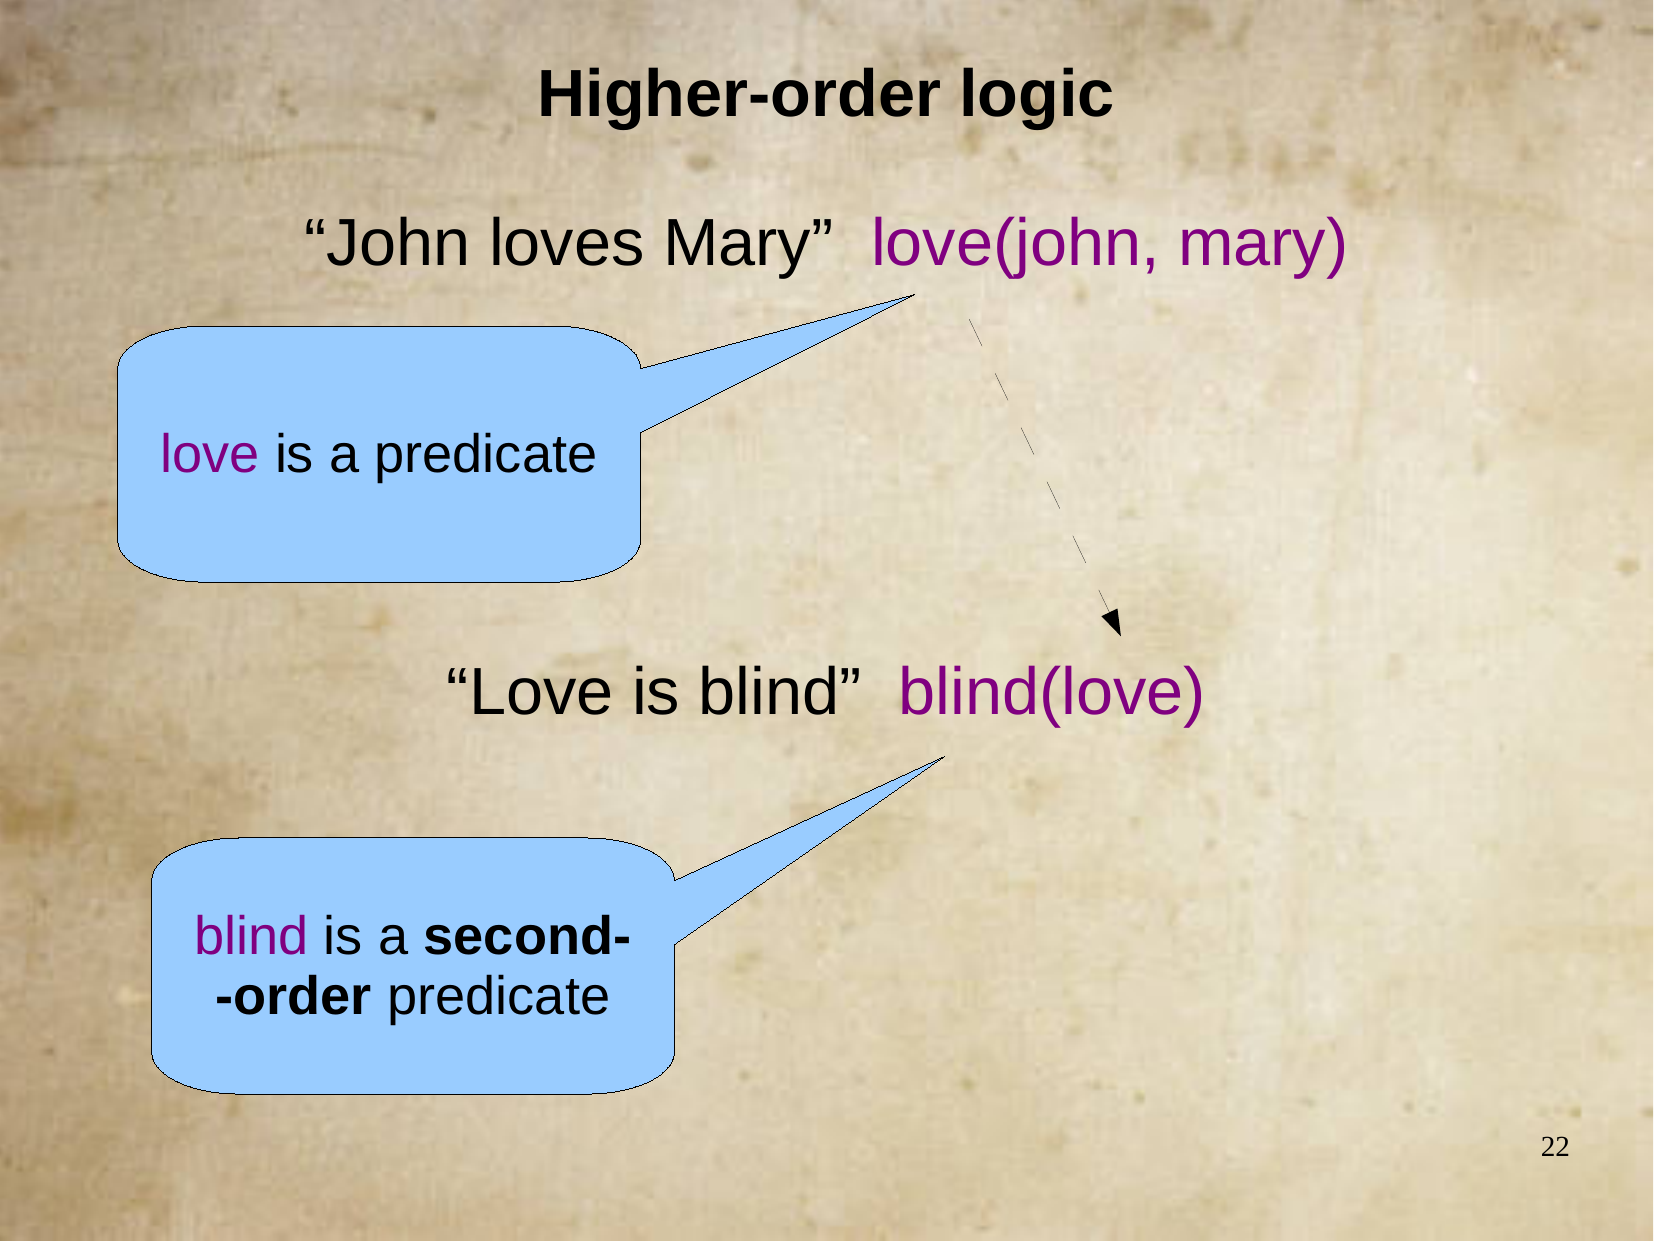

# Higher-order logic
“John loves Mary” love(john, mary)
“Love is blind” blind(love)
love is a predicate
blind is a second-
-order predicate
22